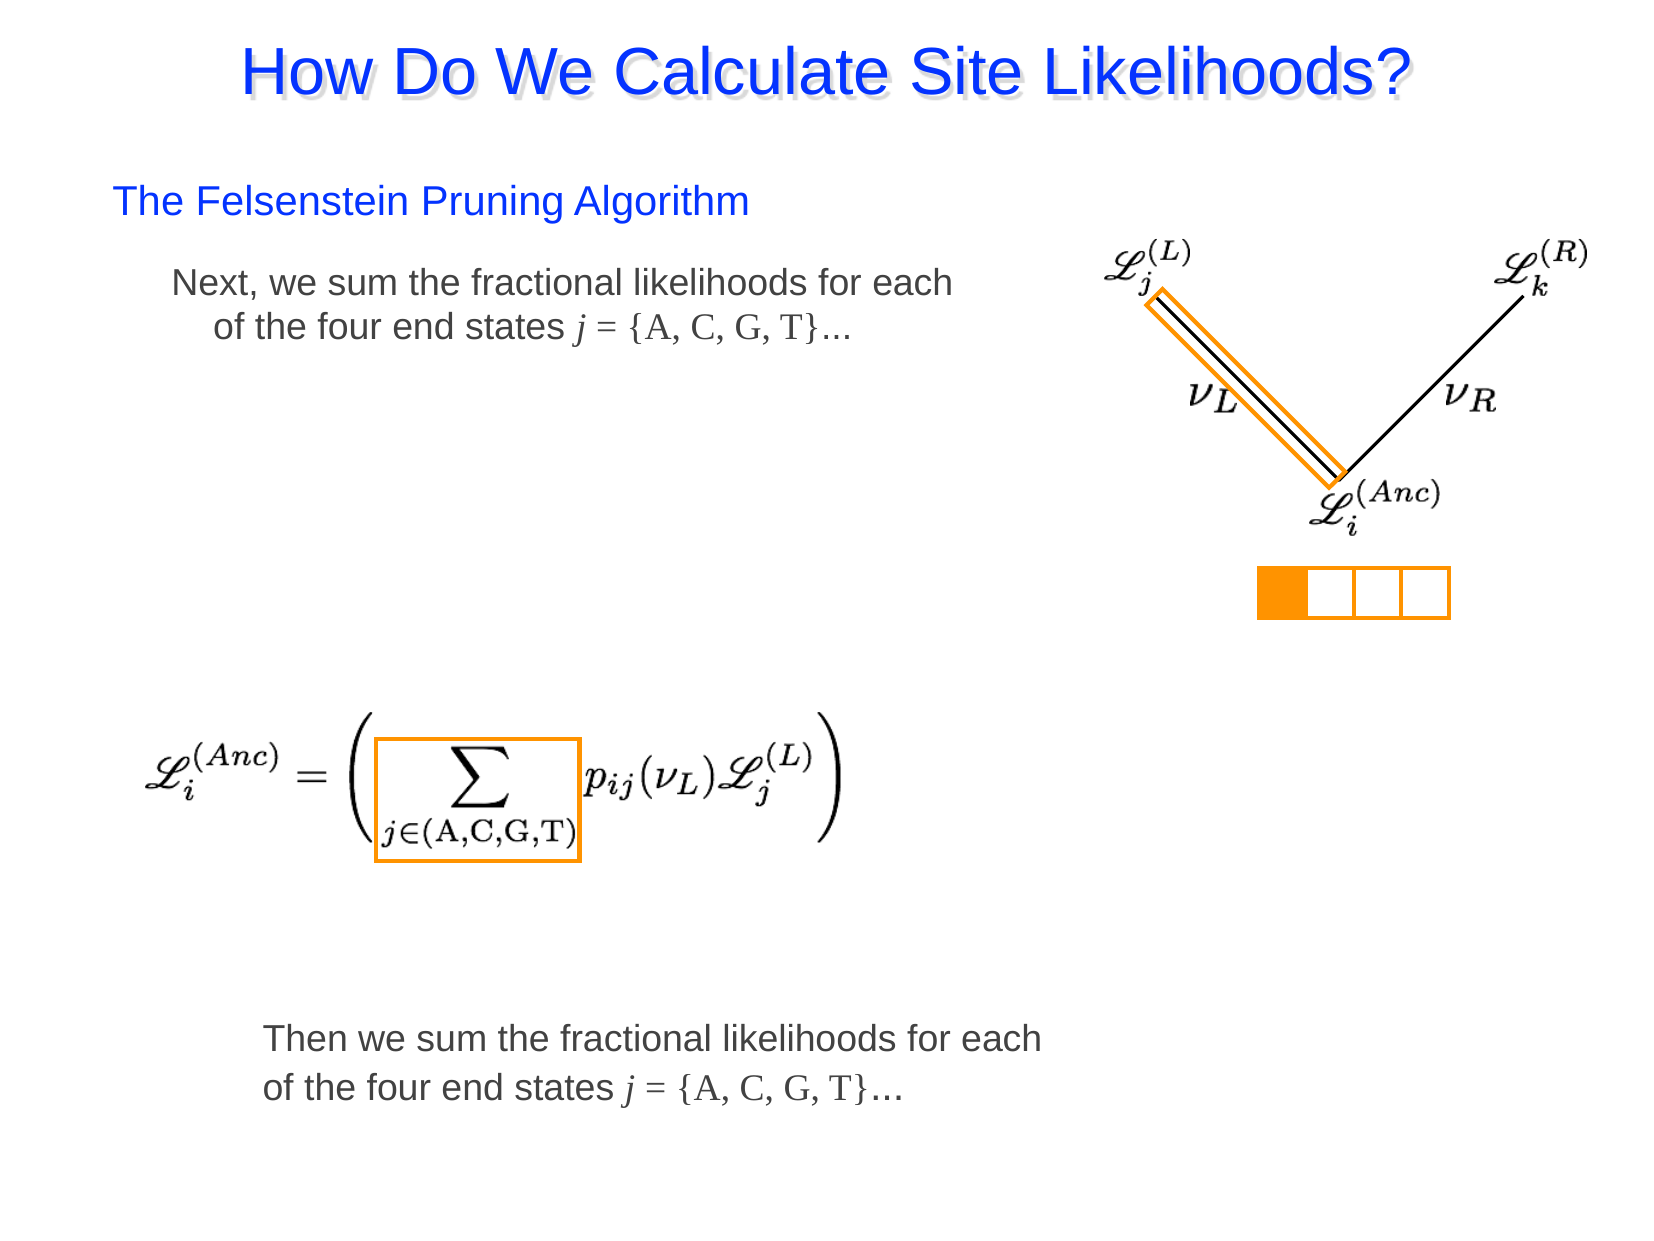

How Do We Calculate Site Likelihoods?
The Felsenstein Pruning Algorithm
Next, we sum the fractional likelihoods for each
 of the four end states j = {A, C, G, T}...
Then we sum the fractional likelihoods for each of the four end states j = {A, C, G, T}...